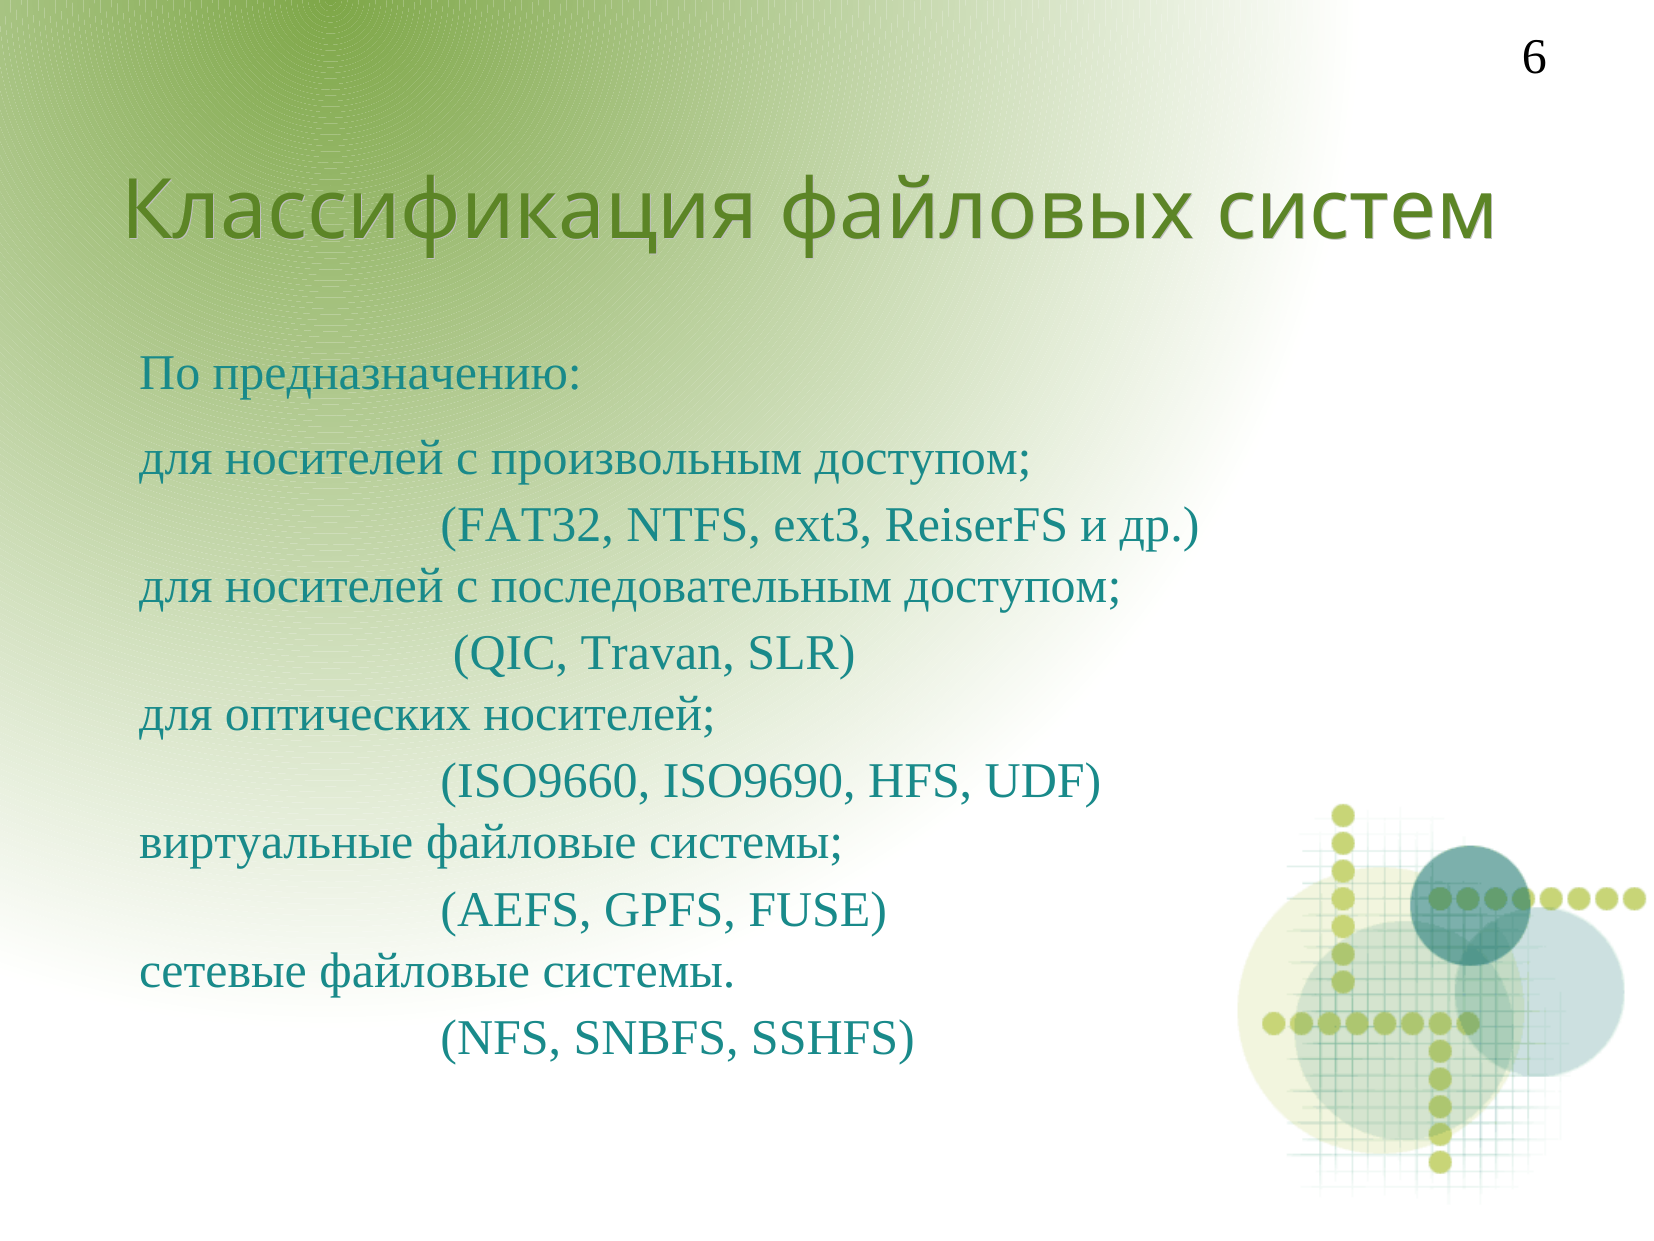

# Классификация файловых систем
По предназначению:
для носителей с произвольным доступом;
(FAT32, NTFS, ext3, ReiserFS и др.)
для носителей с последовательным доступом;
 (QIC, Travan, SLR)
для оптических носителей;
(ISO9660, ISO9690, HFS, UDF)
виртуальные файловые системы;
(AEFS, GPFS, FUSE)
сетевые файловые системы.
(NFS, SNBFS, SSHFS)